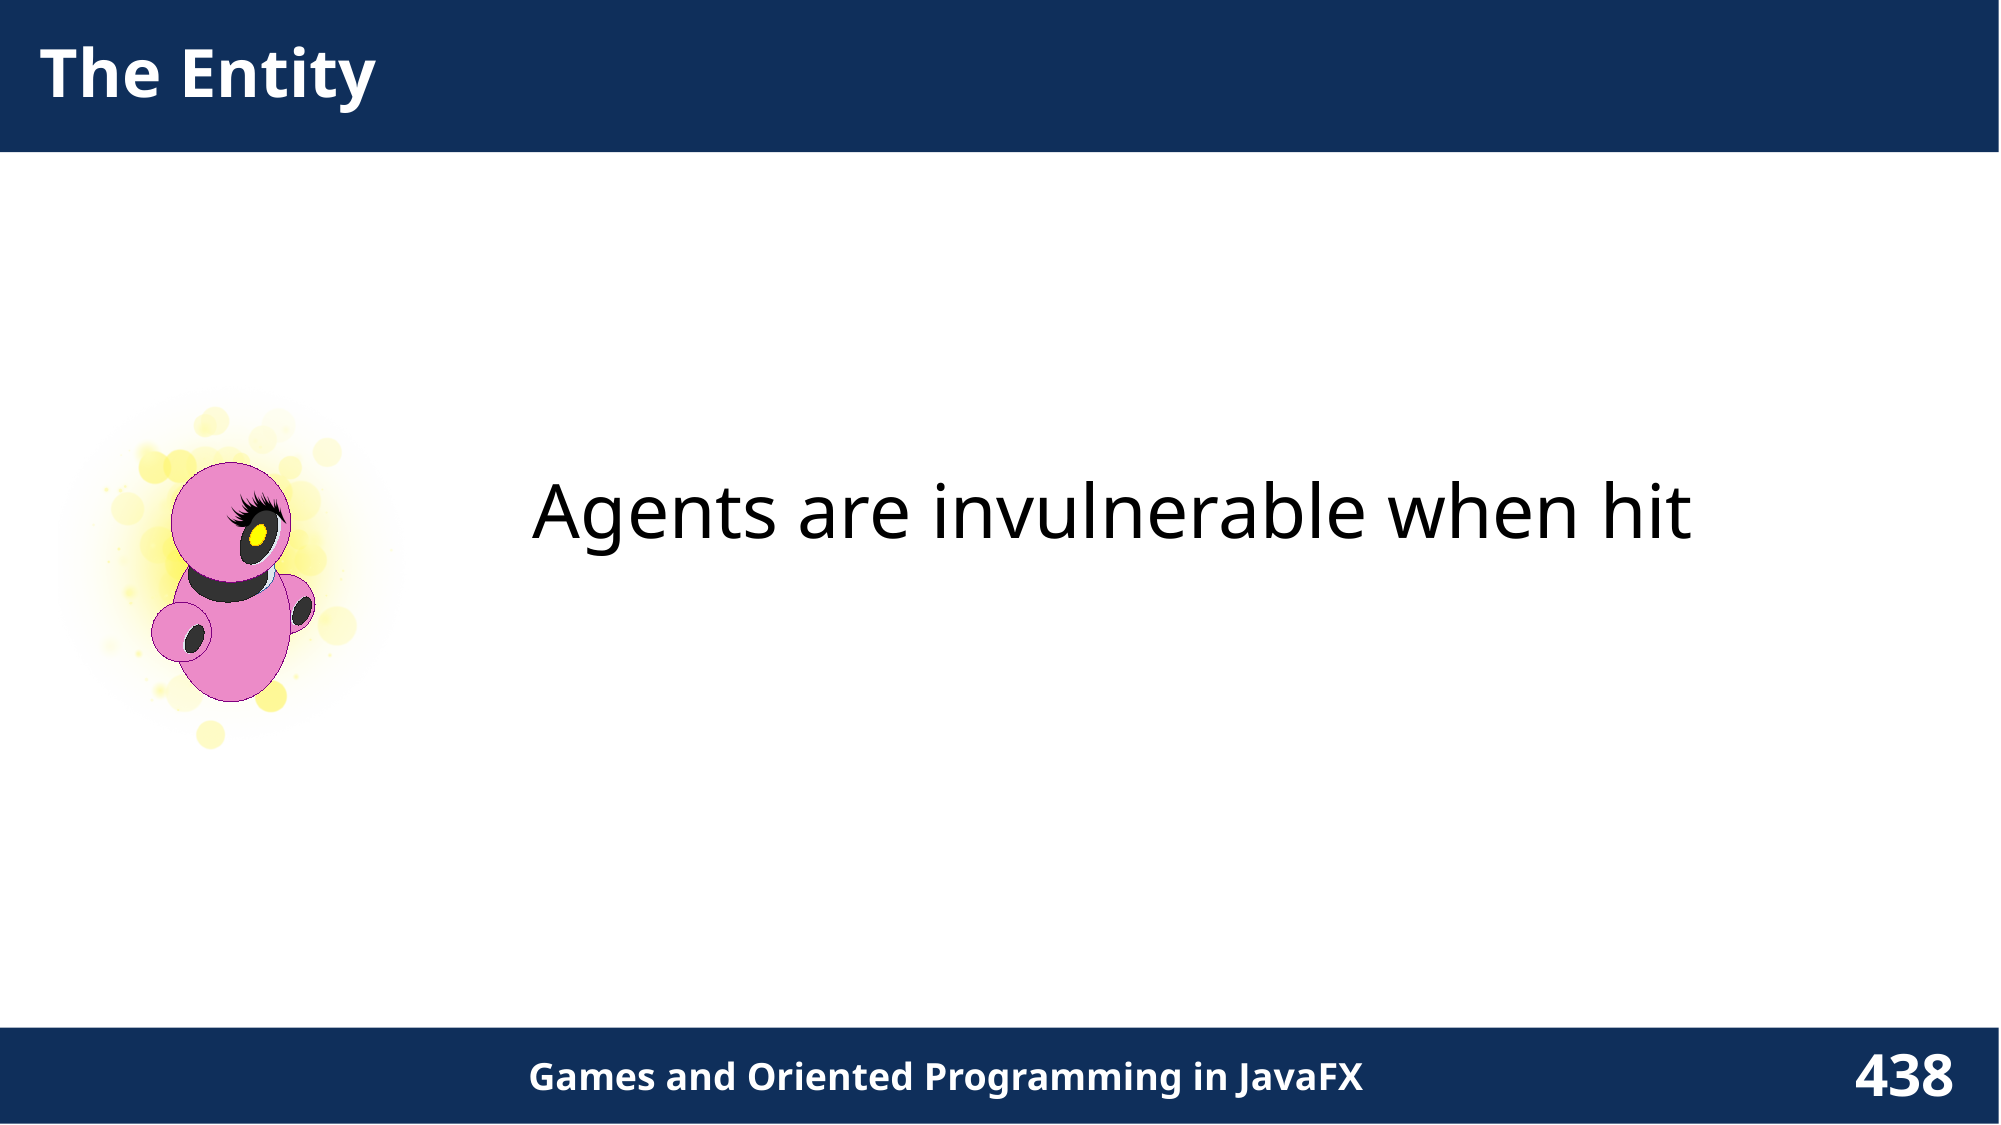

The Entity
Agents are invulnerable when hit